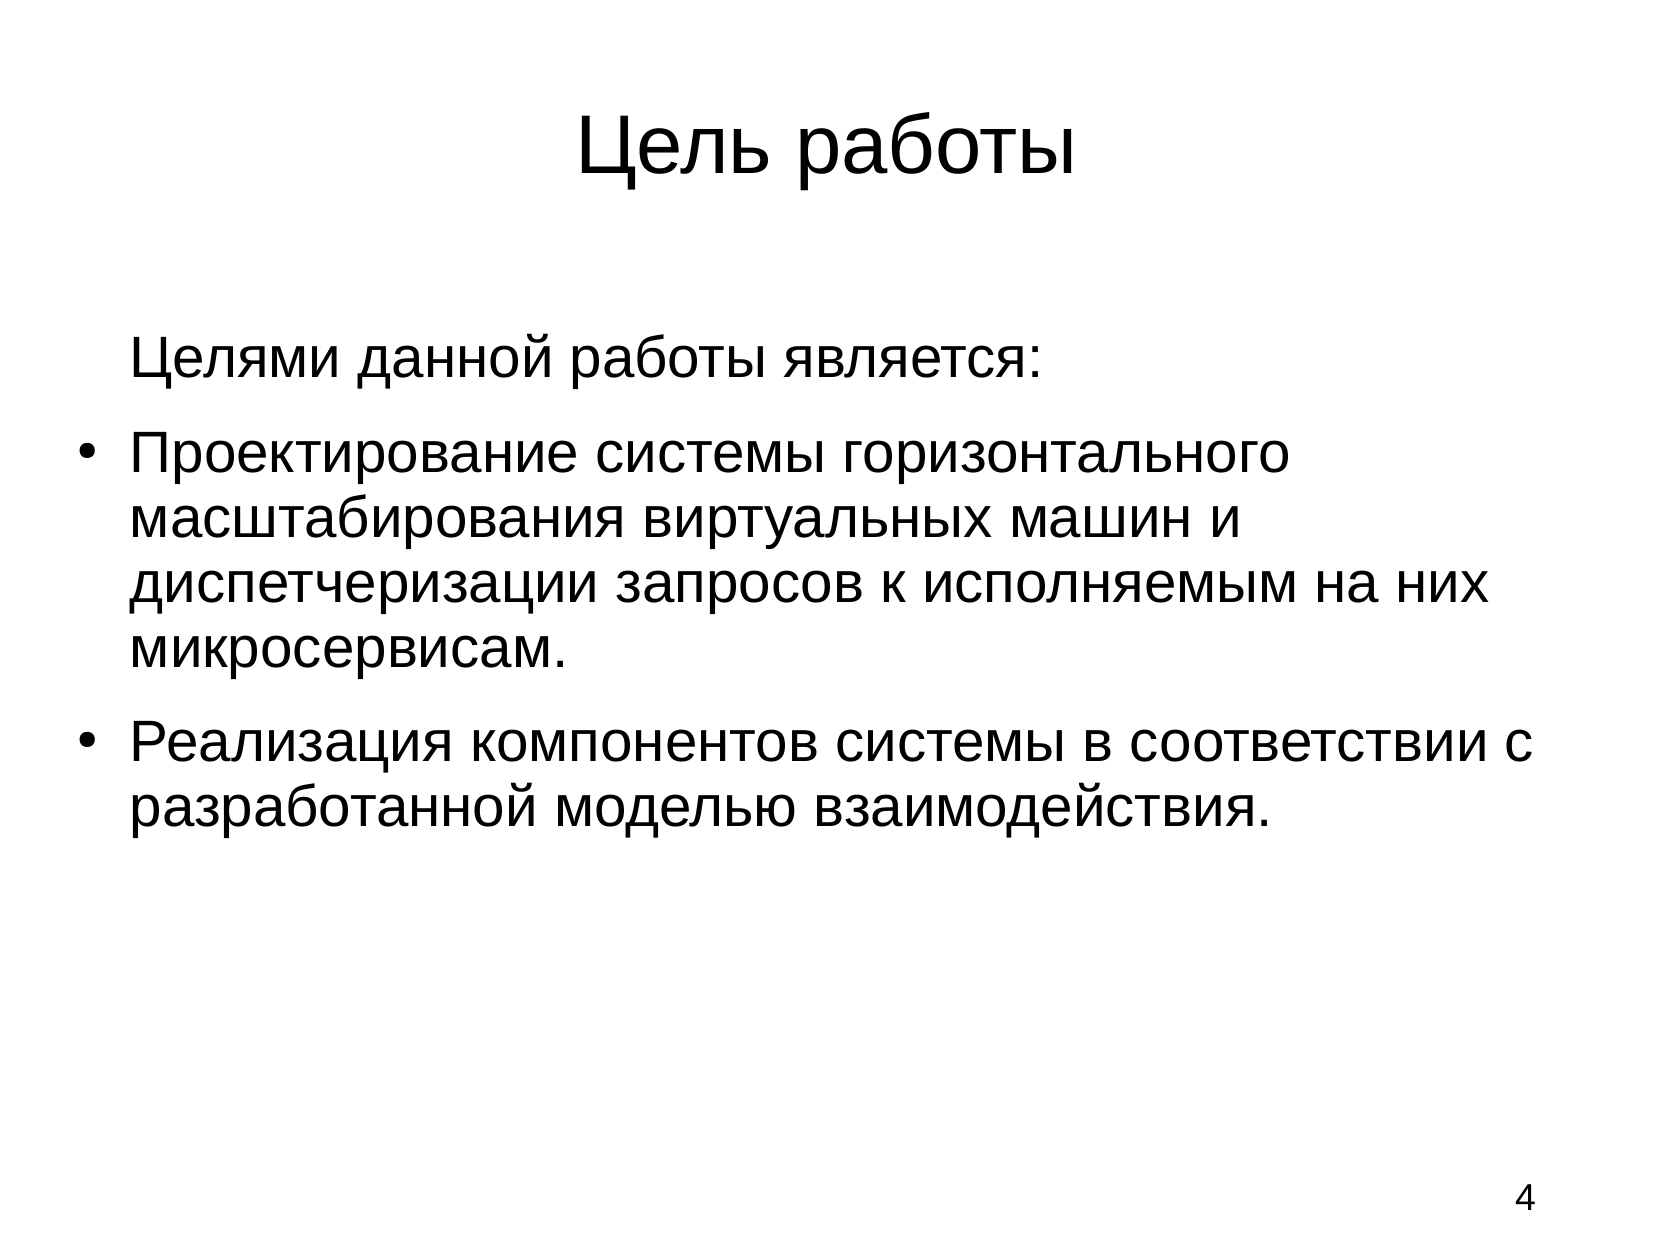

# Цель работы
Целями данной работы является:
Проектирование системы горизонтального масштабирования виртуальных машин и диспетчеризации запросов к исполняемым на них микросервисам.
Реализация компонентов системы в соответствии с разработанной моделью взаимодействия.